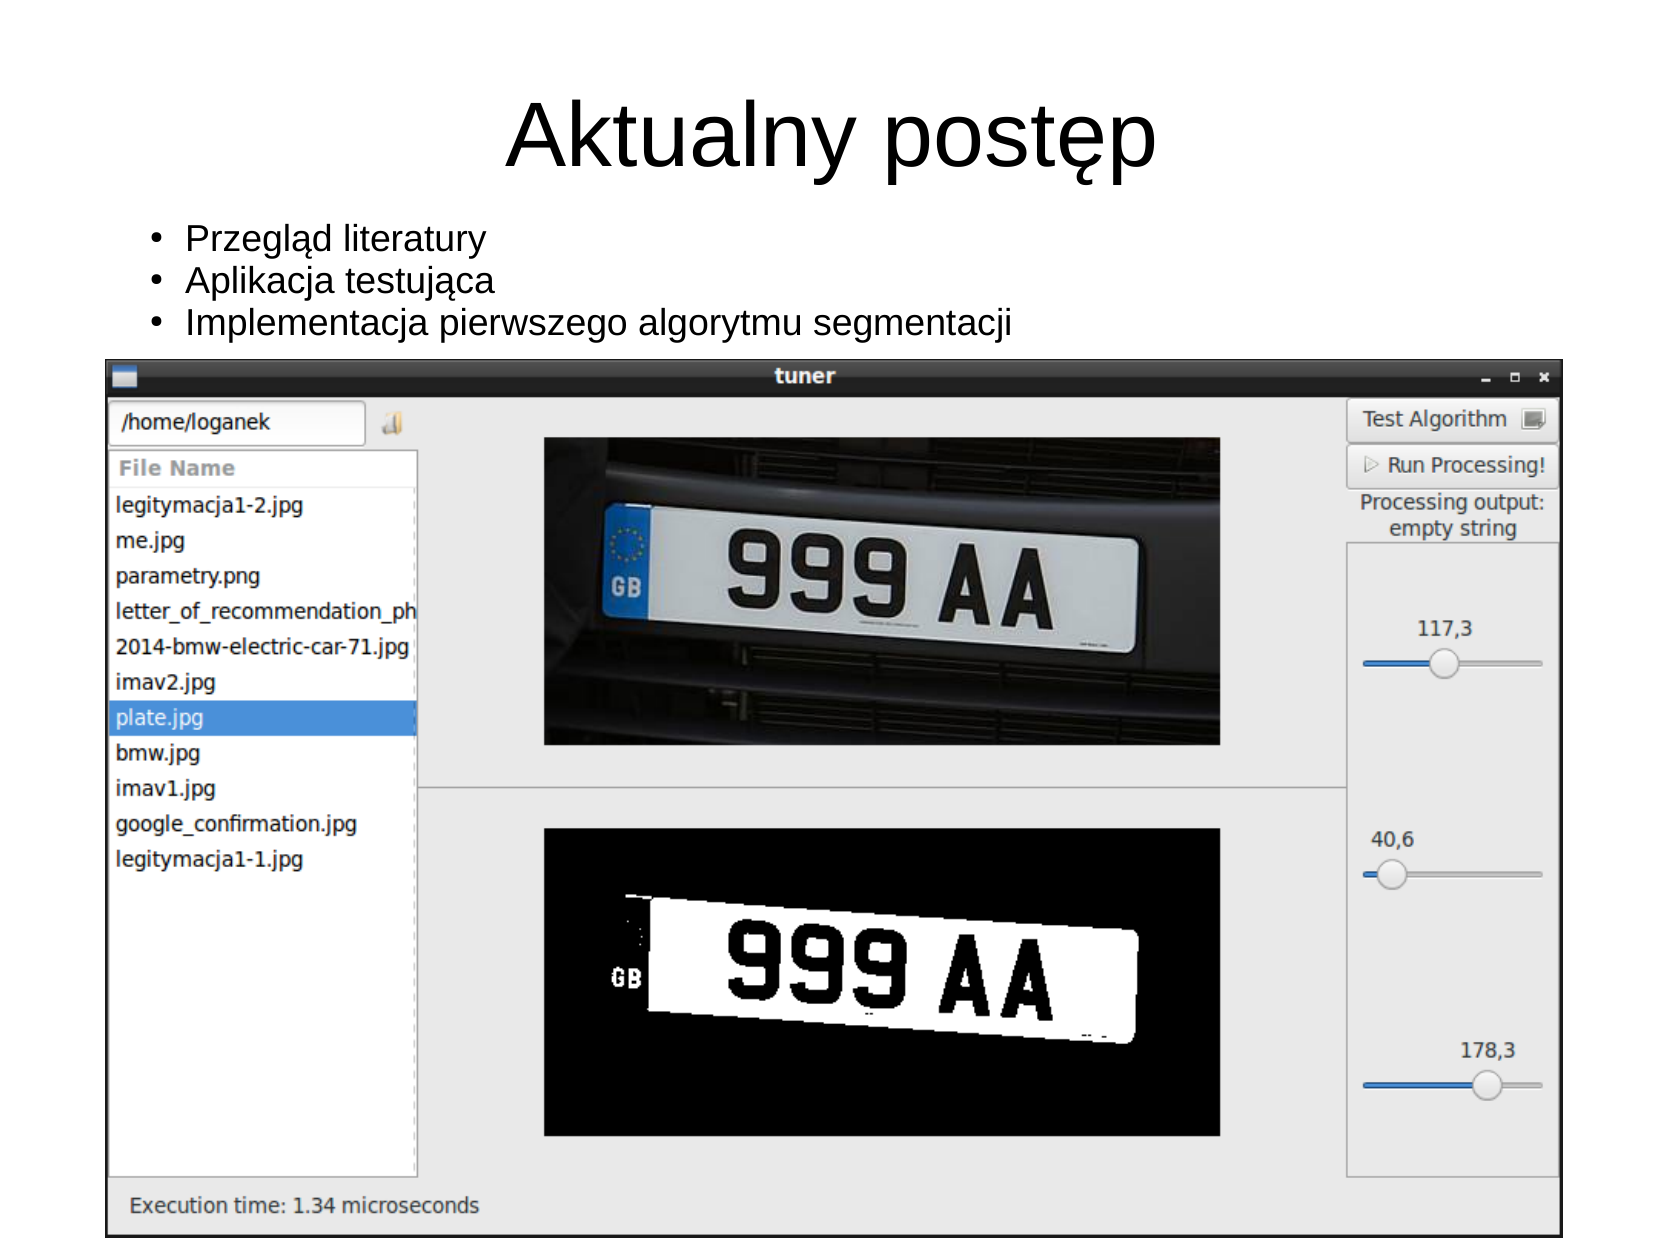

# Aktualny postęp
Przegląd literatury
Aplikacja testująca
Implementacja pierwszego algorytmu segmentacji